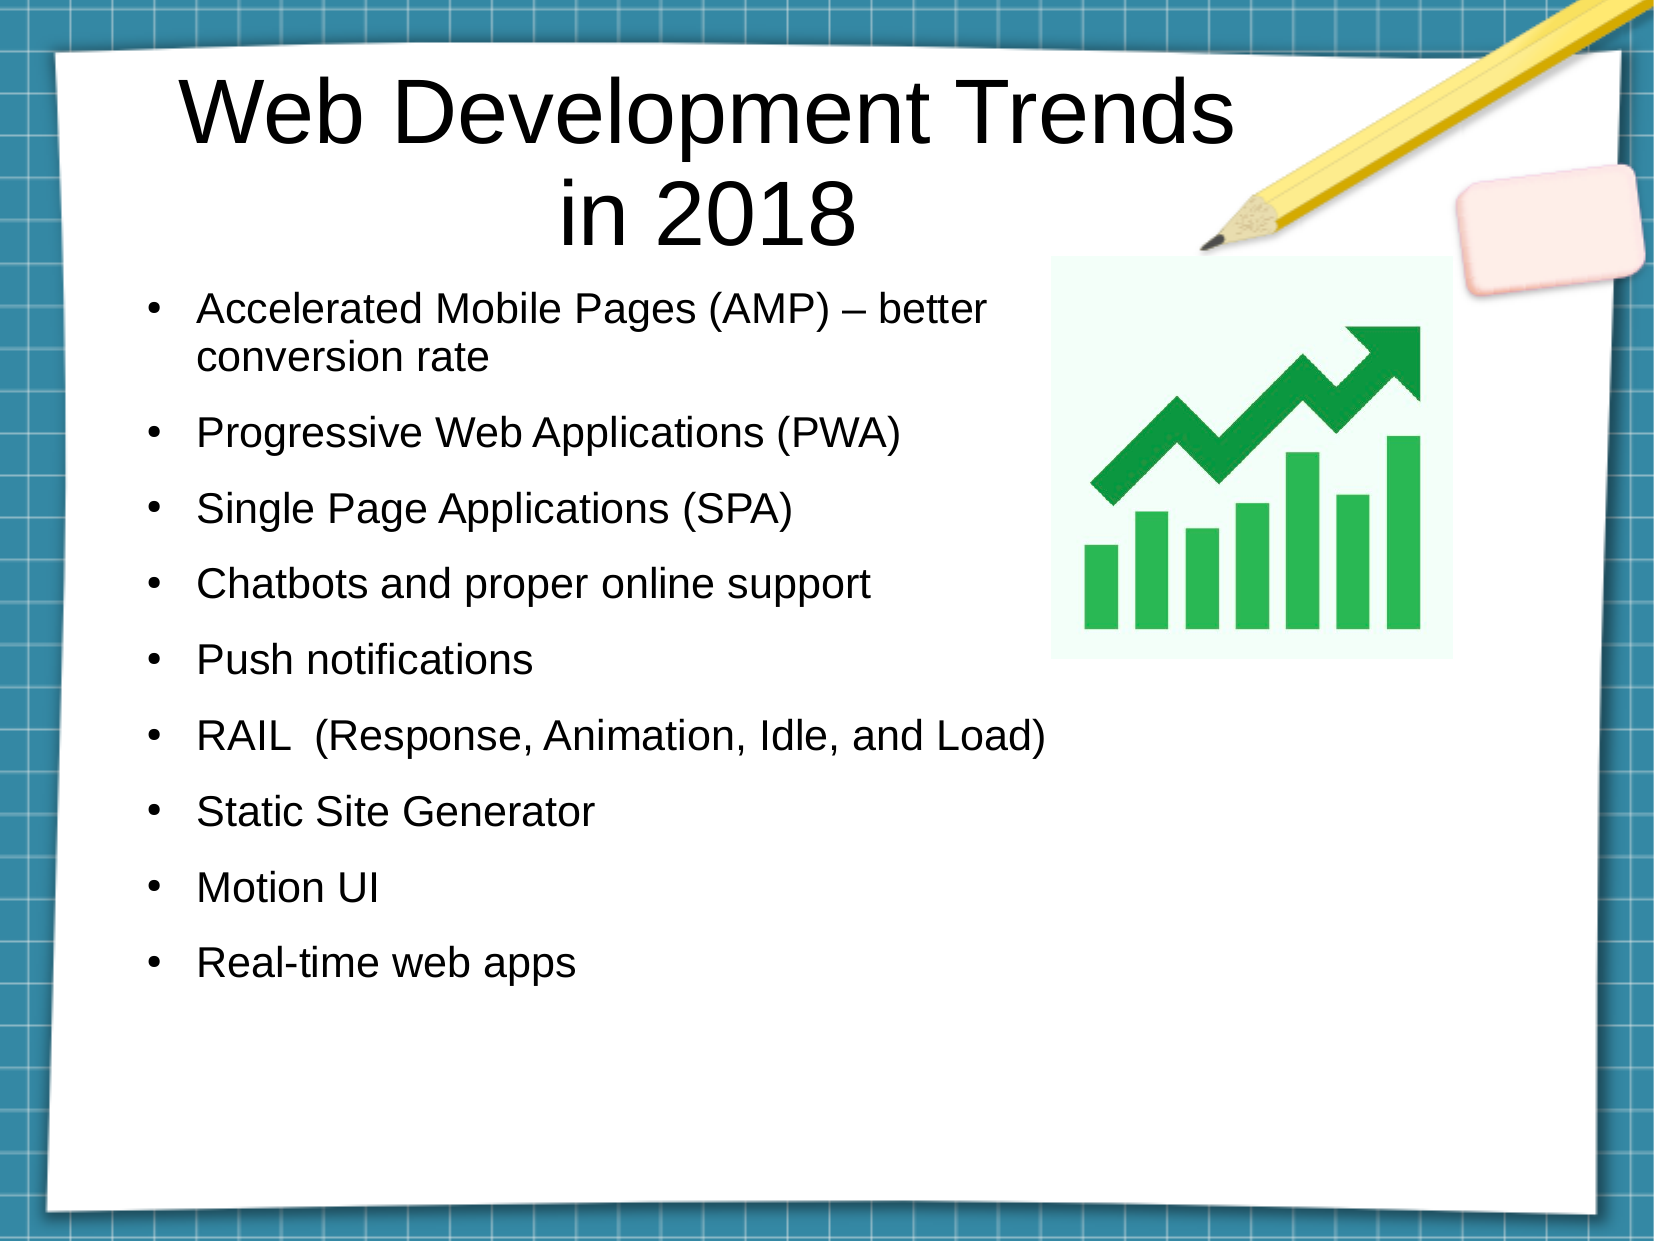

# Web Development Trends in 2018
Accelerated Mobile Pages (AMP) – better conversion rate
Progressive Web Applications (PWA)
Single Page Applications (SPA)
Chatbots and proper online support
Push notifications
RAIL (Response, Animation, Idle, and Load)
Static Site Generator
Motion UI
Real-time web apps